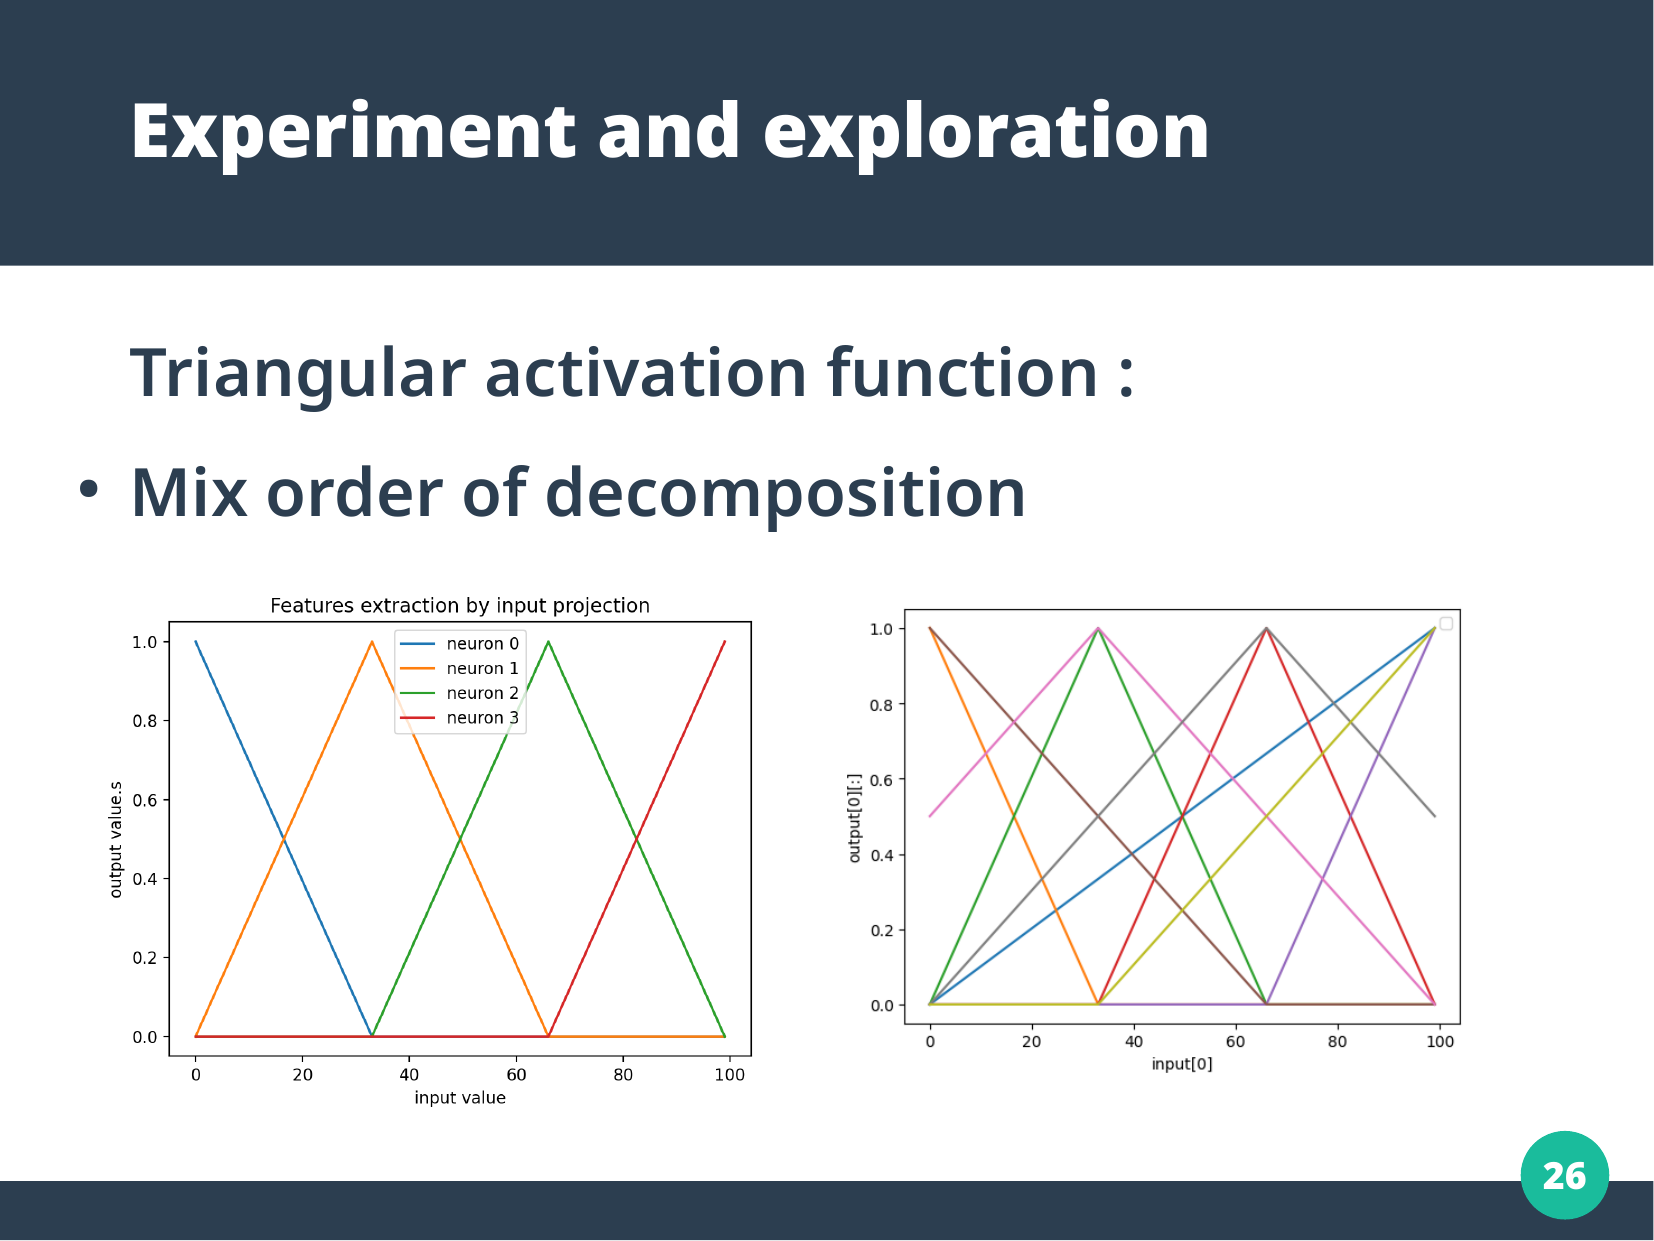

# Experiment and exploration
Triangular activation function :
Mix order of decomposition
26